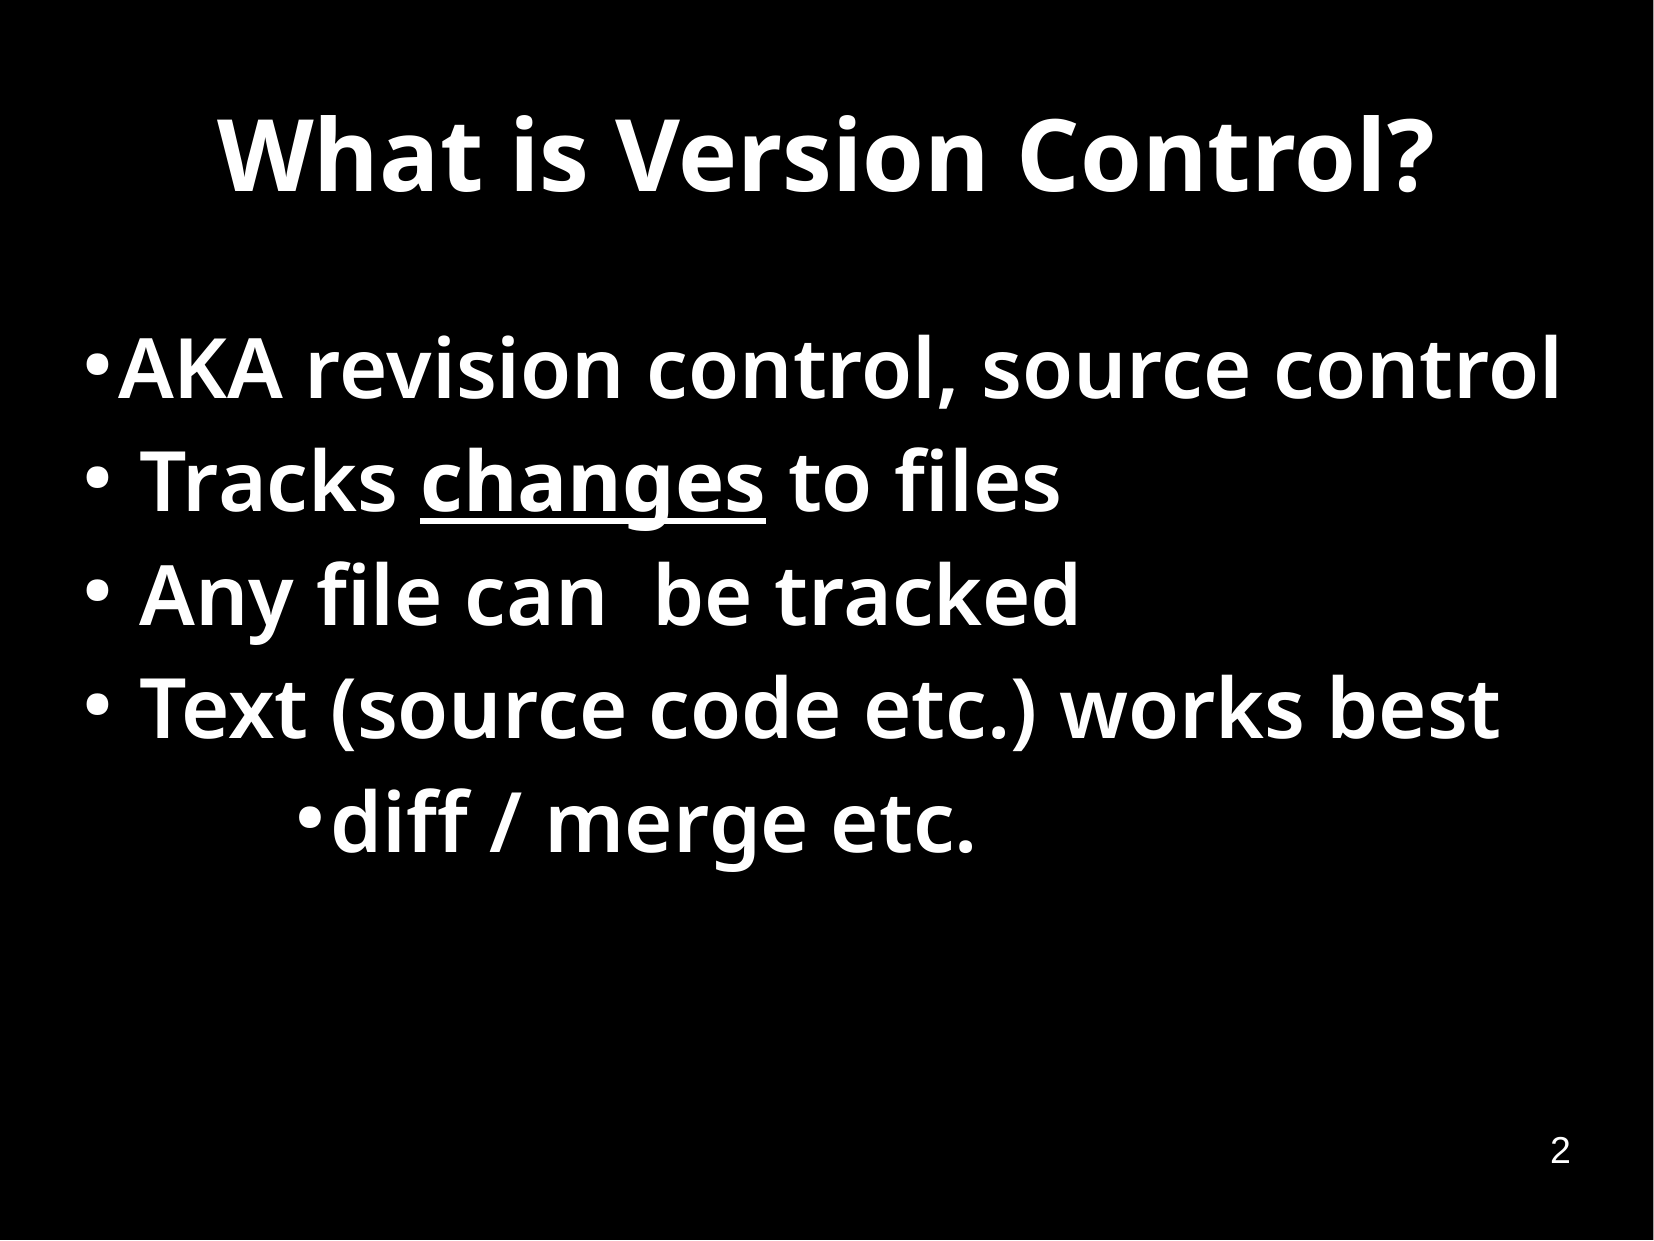

# What is Version Control?
AKA revision control, source control
 Tracks changes to files
 Any file can be tracked
 Text (source code etc.) works best
diff / merge etc.
2